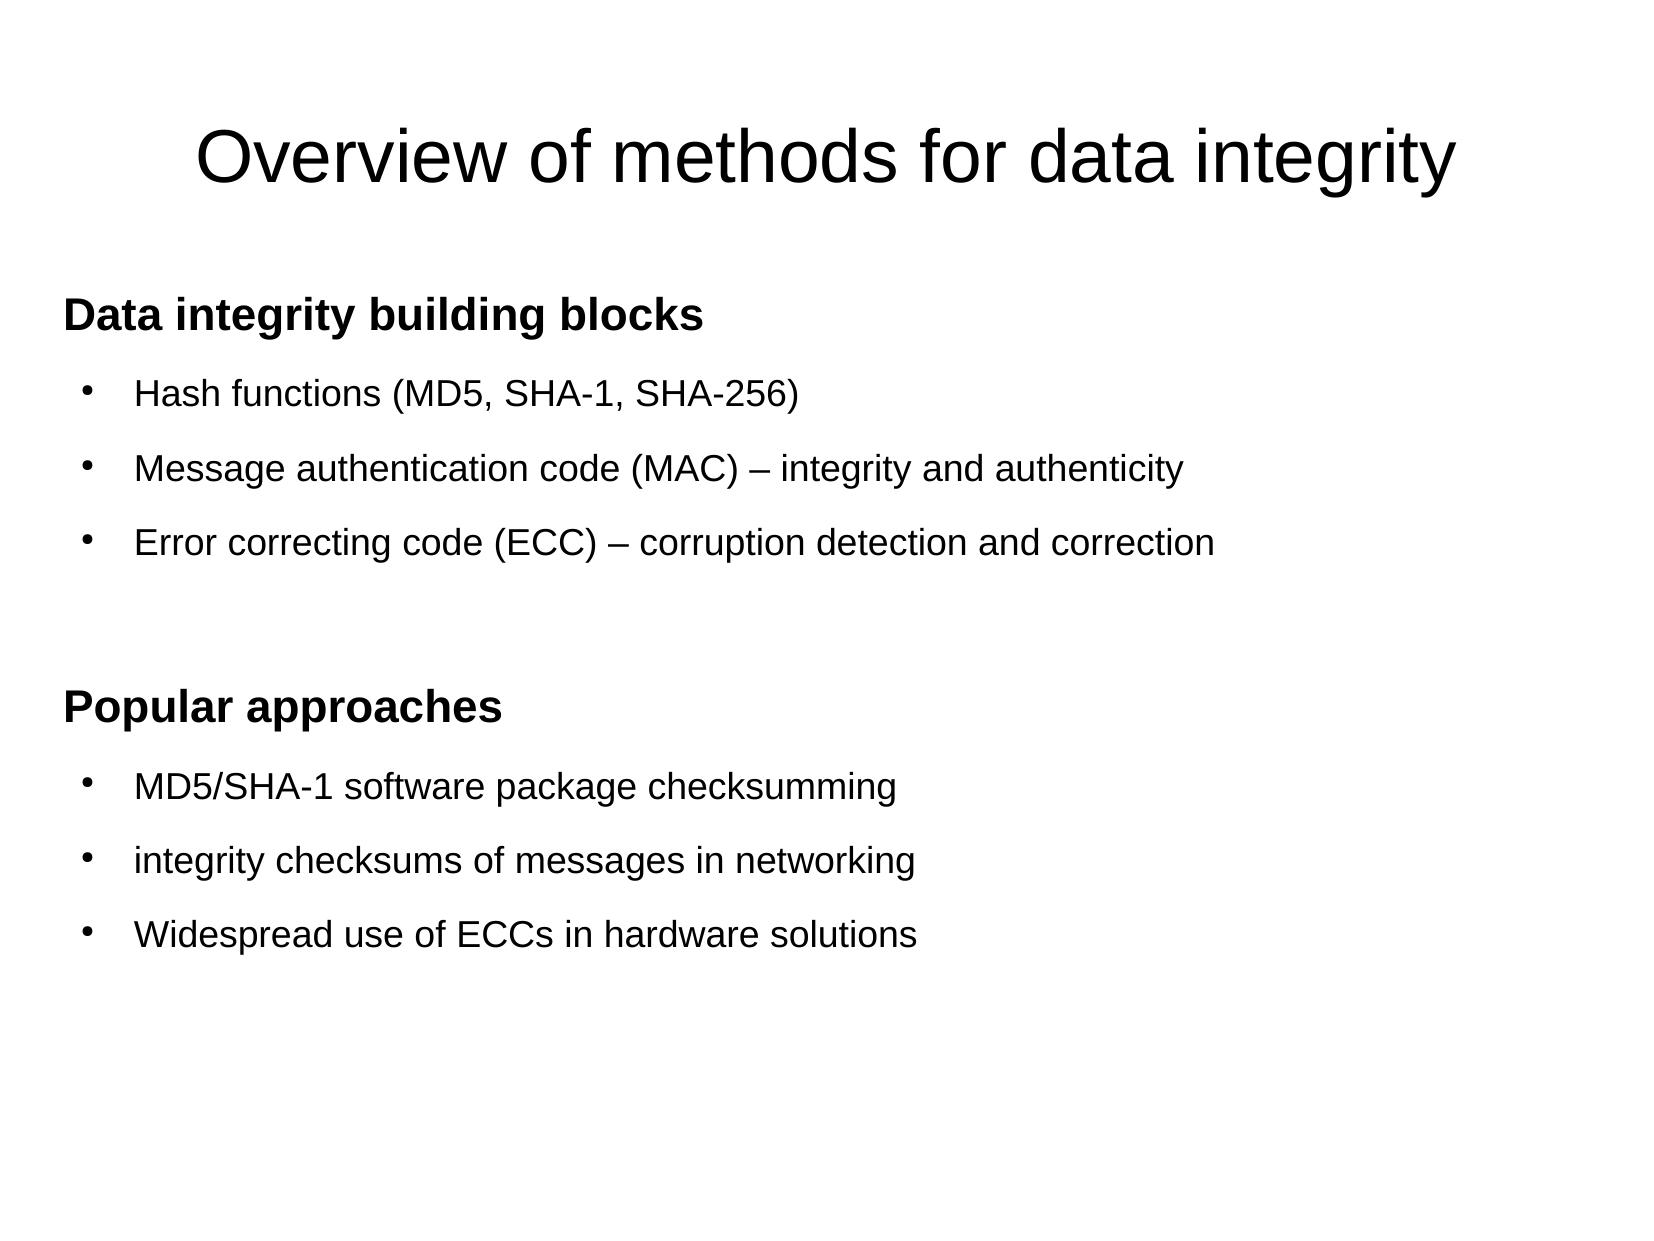

Overview of methods for data integrity
# Data integrity building blocks
Hash functions (MD5, SHA-1, SHA-256)
Message authentication code (MAC) – integrity and authenticity
Error correcting code (ECC) – corruption detection and correction
Popular approaches
MD5/SHA-1 software package checksumming
integrity checksums of messages in networking
Widespread use of ECCs in hardware solutions